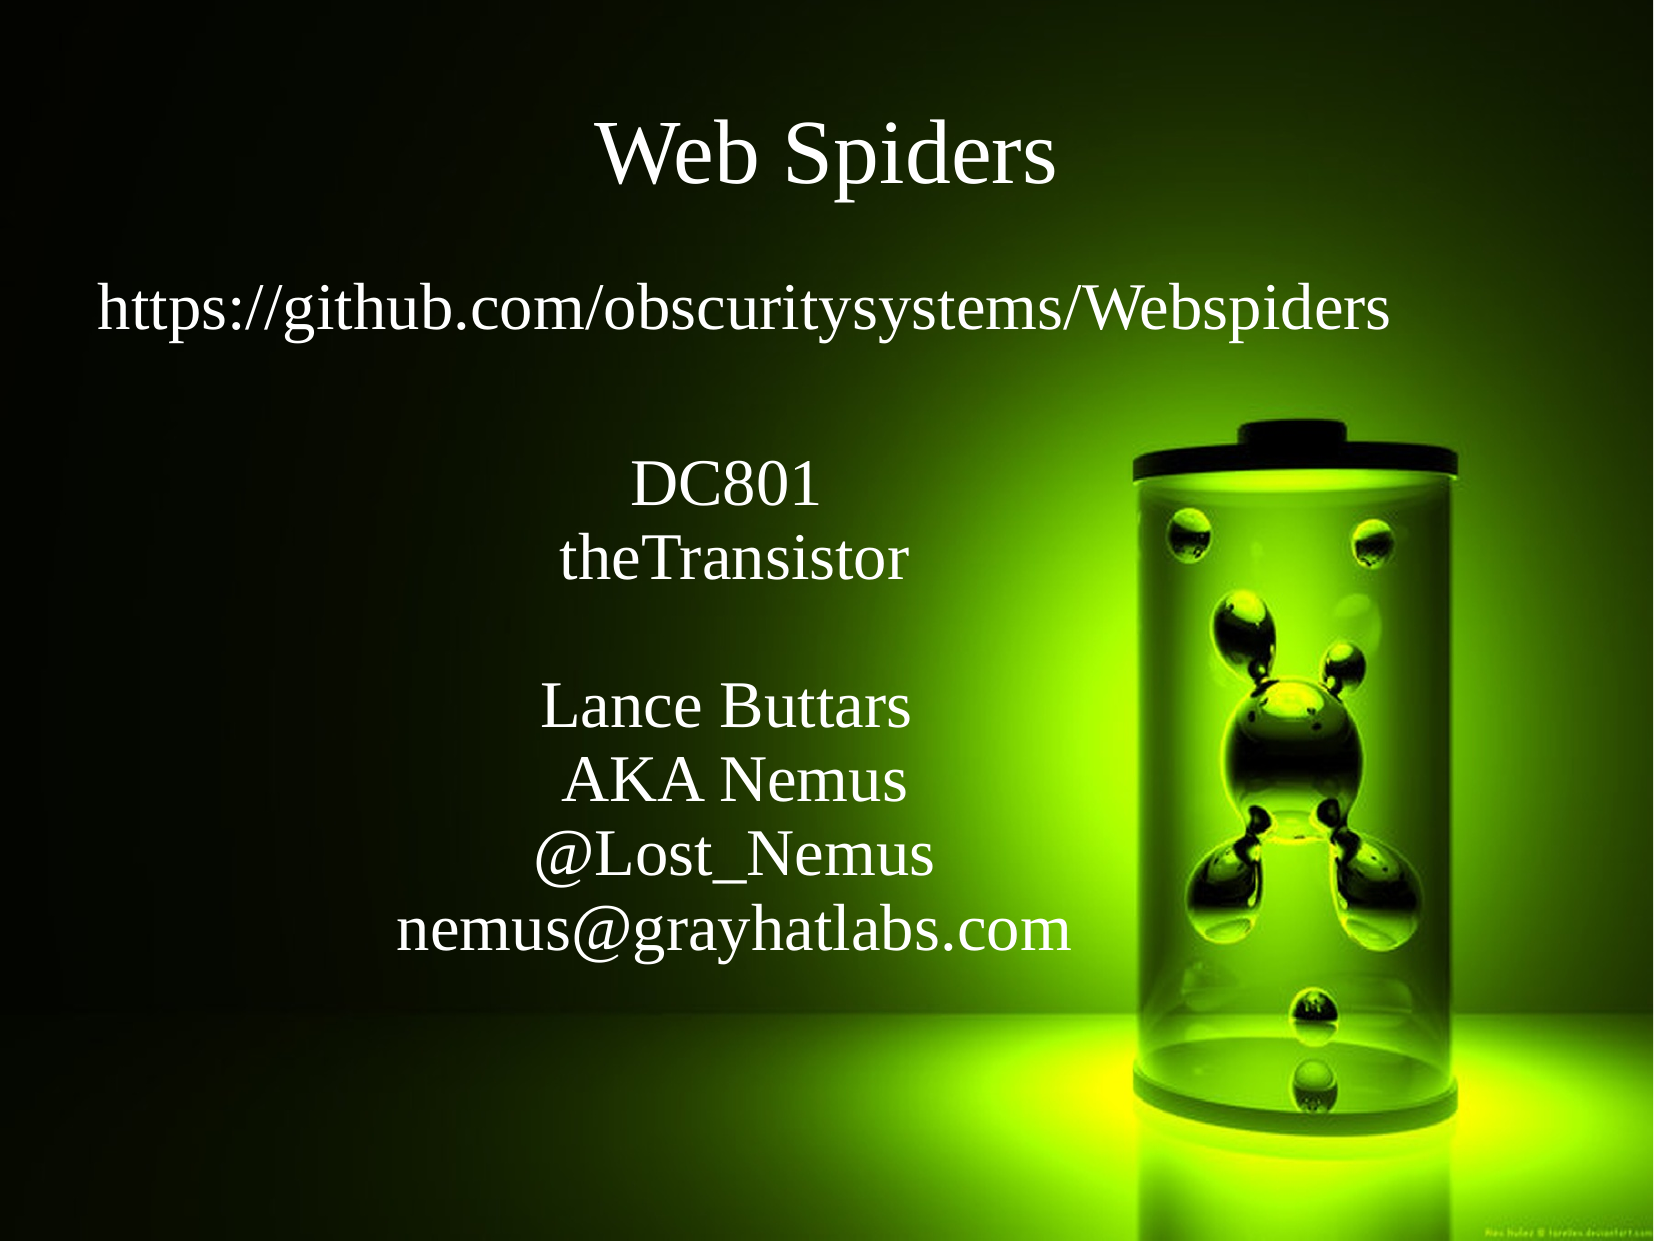

# Web Spiders
https://github.com/obscuritysystems/Webspiders
DC801
theTransistor
Lance Buttars
AKA Nemus
@Lost_Nemus
nemus@grayhatlabs.com